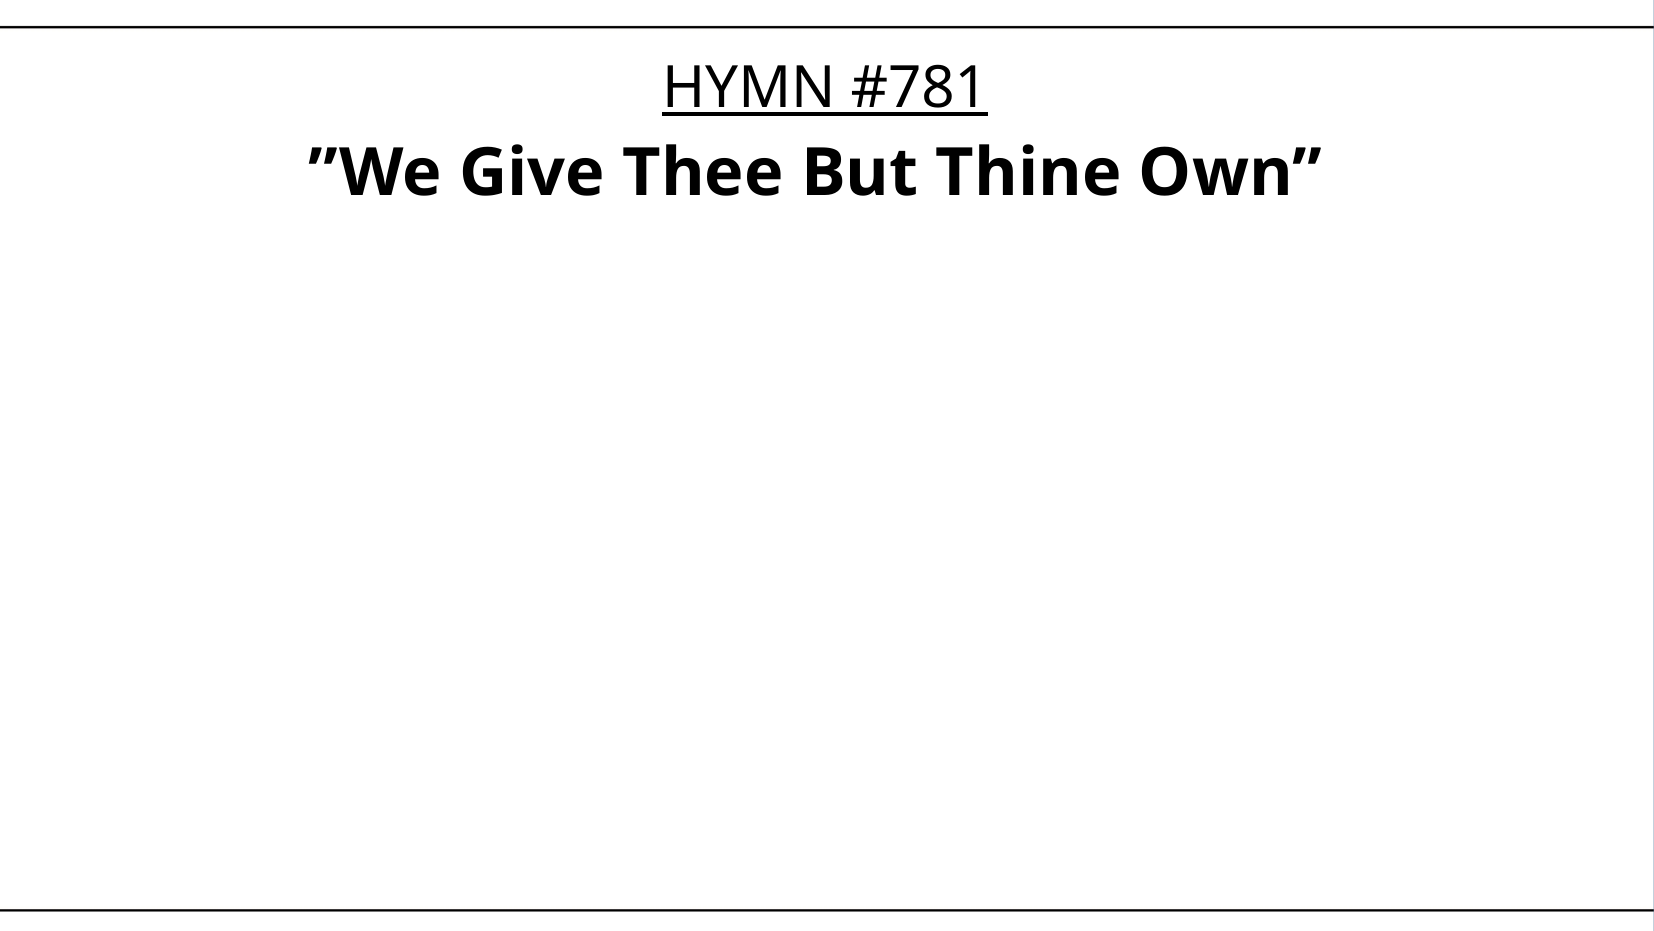

# HYMN #781 ”We Give Thee But Thine Own”